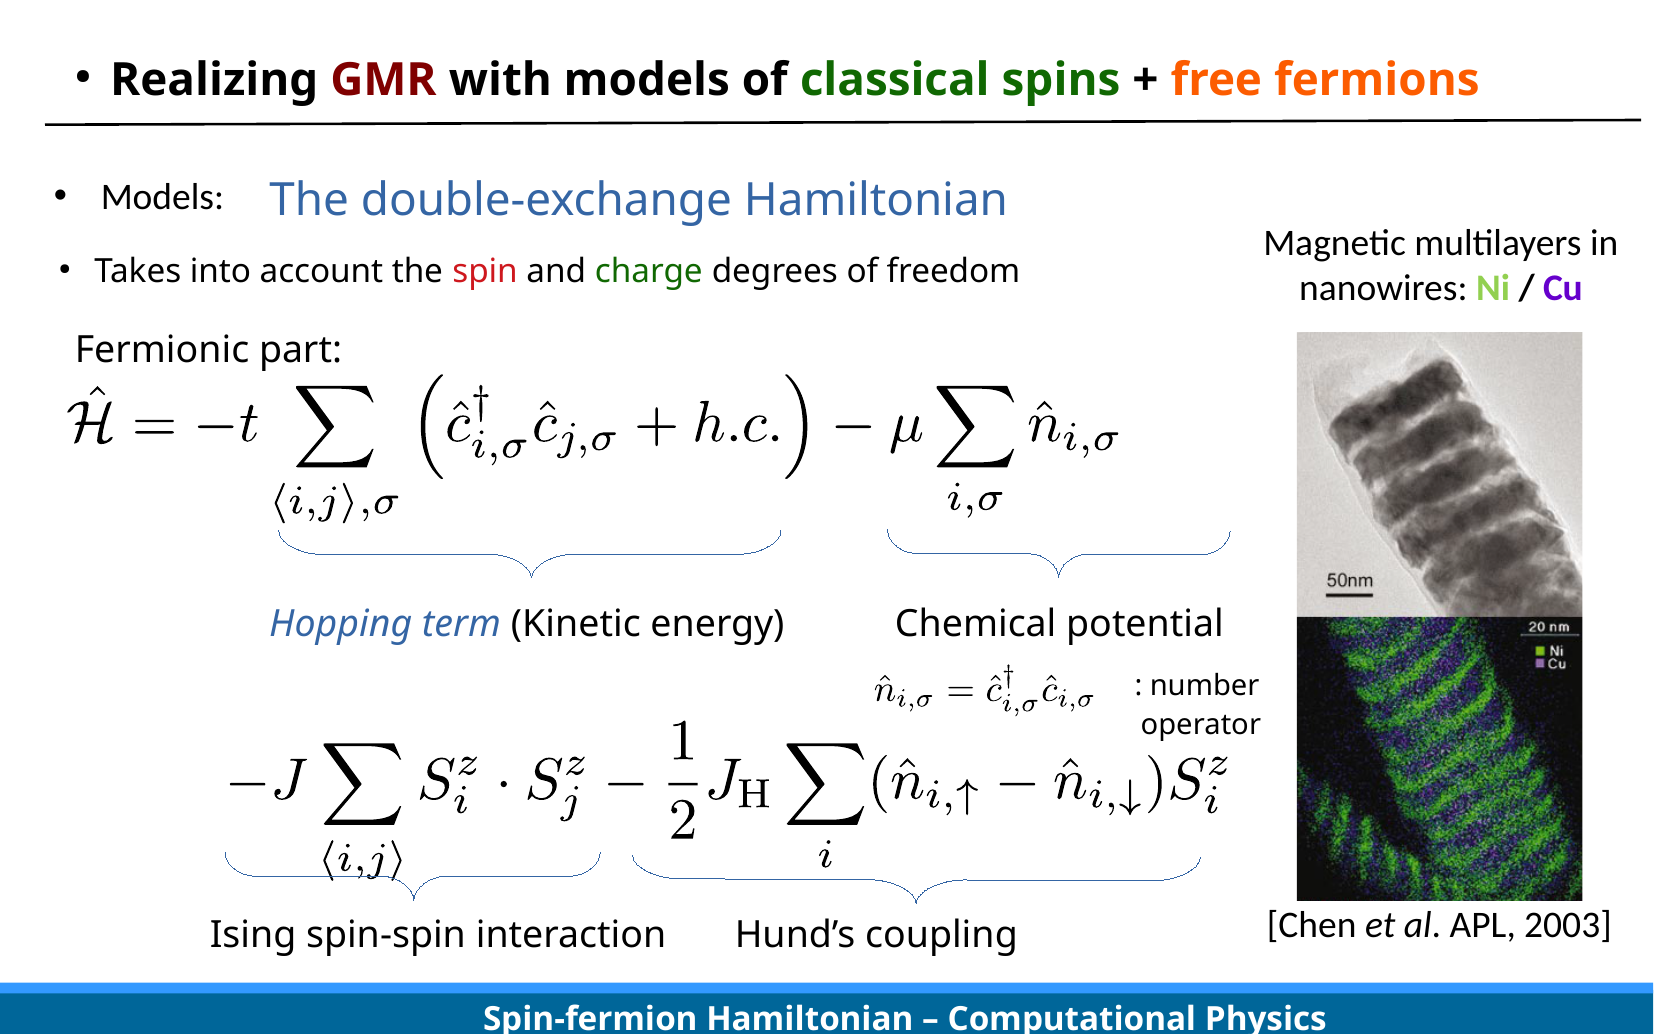

Realizing GMR with models of classical spins + free fermions
The double-exchange Hamiltonian
Models:
Magnetic multilayers in nanowires: Ni / Cu
Takes into account the spin and charge degrees of freedom
Fermionic part:
Hopping term (Kinetic energy)
Chemical potential
: number
 operator
[Chen et al. APL, 2003]
Ising spin-spin interaction
Hund’s coupling